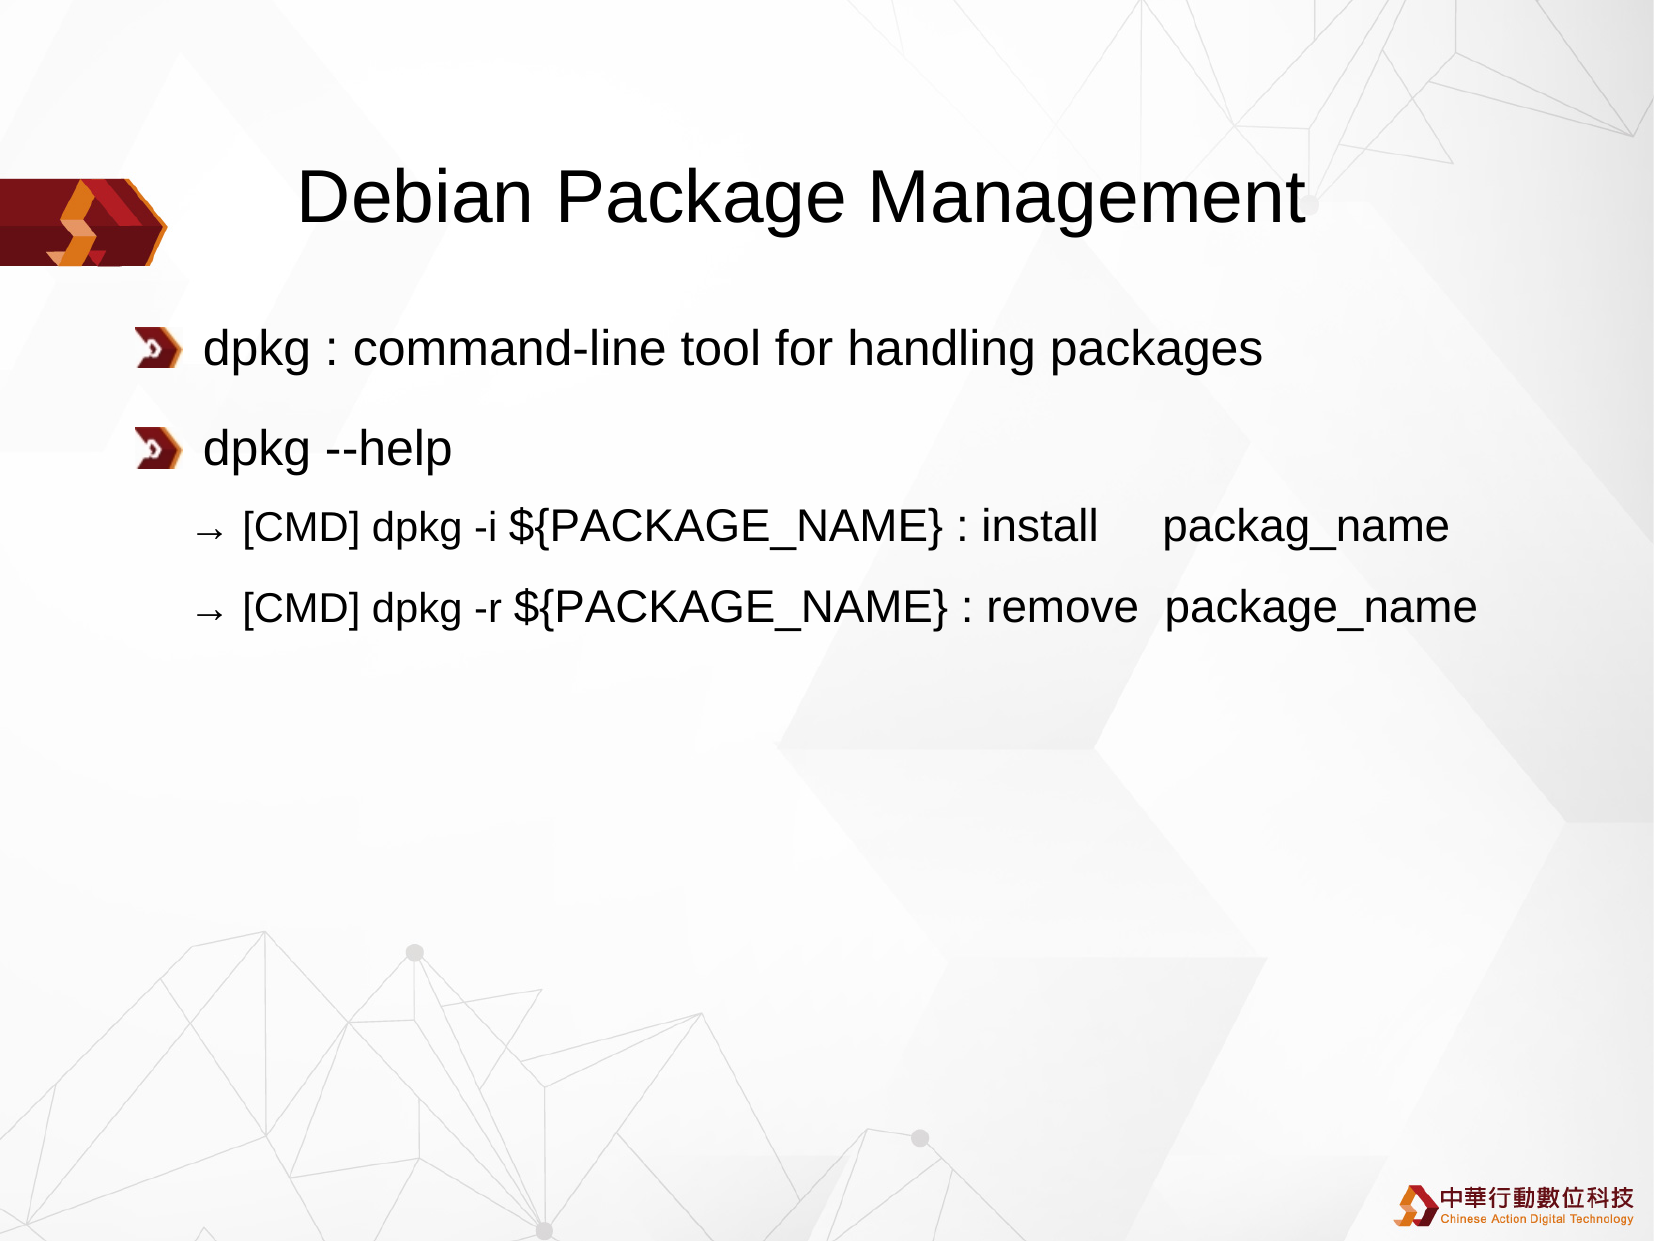

# Debian Package Management
 dpkg : command-line tool for handling packages
 dpkg --help
→ [CMD] dpkg -i ${PACKAGE_NAME} : install packag_name
→ [CMD] dpkg -r ${PACKAGE_NAME} : remove package_name